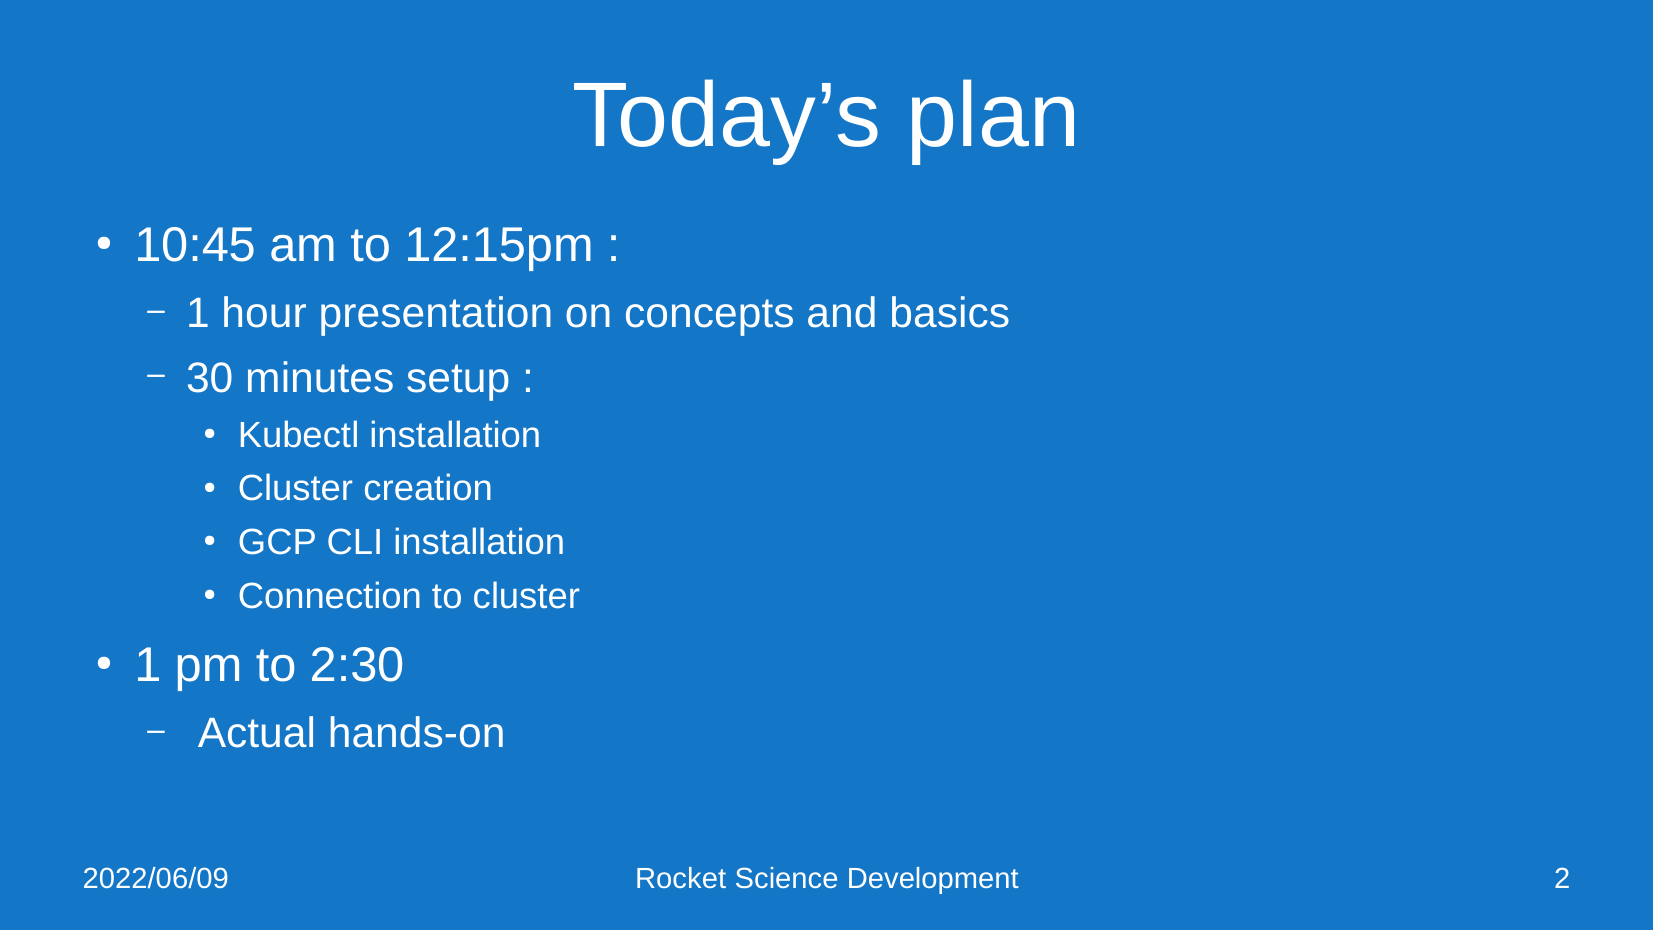

# Today’s plan
10:45 am to 12:15pm :
1 hour presentation on concepts and basics
30 minutes setup :
Kubectl installation
Cluster creation
GCP CLI installation
Connection to cluster
1 pm to 2:30
 Actual hands-on
2022/06/09
Rocket Science Development
2